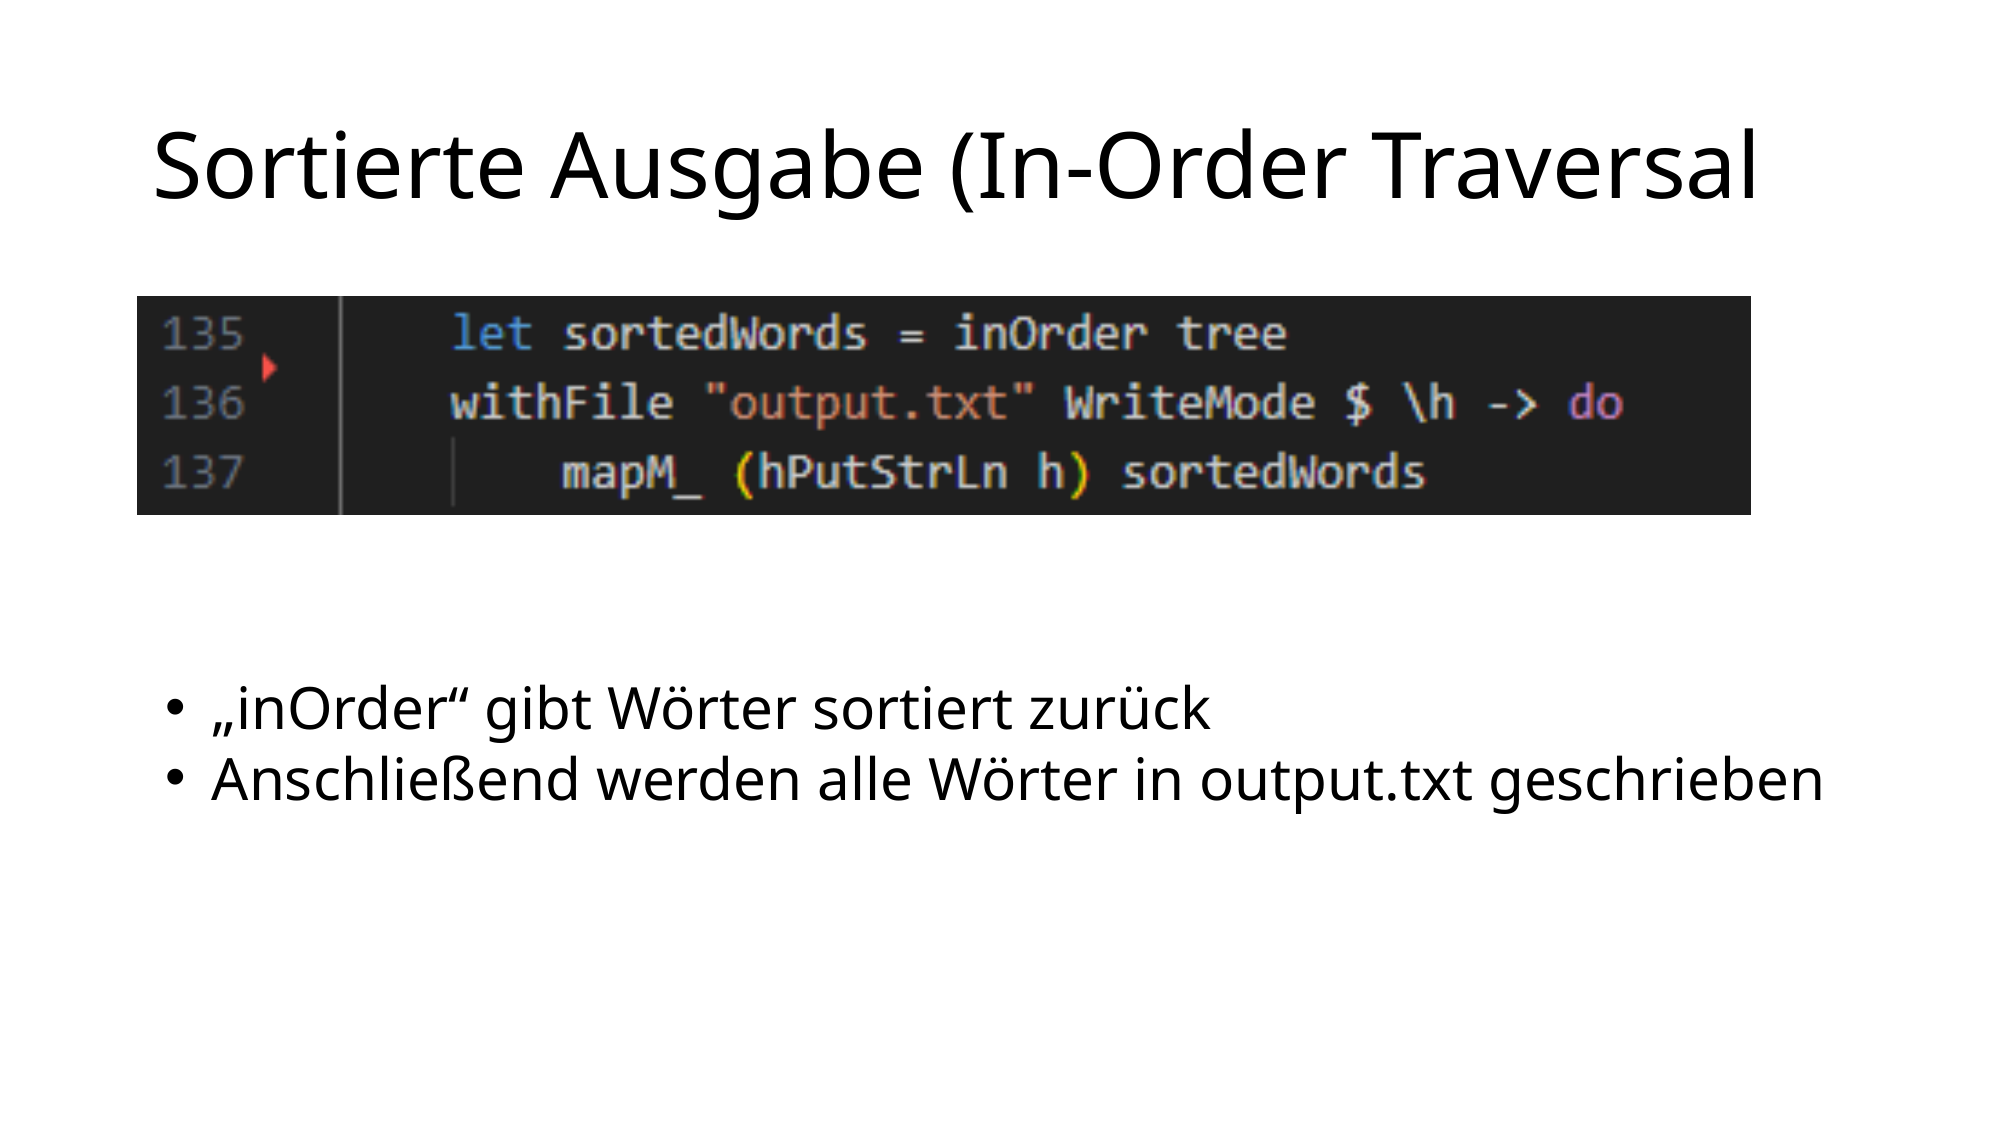

# Sortierte Ausgabe (In-Order Traversal
„inOrder“ gibt Wörter sortiert zurück
Anschließend werden alle Wörter in output.txt geschrieben